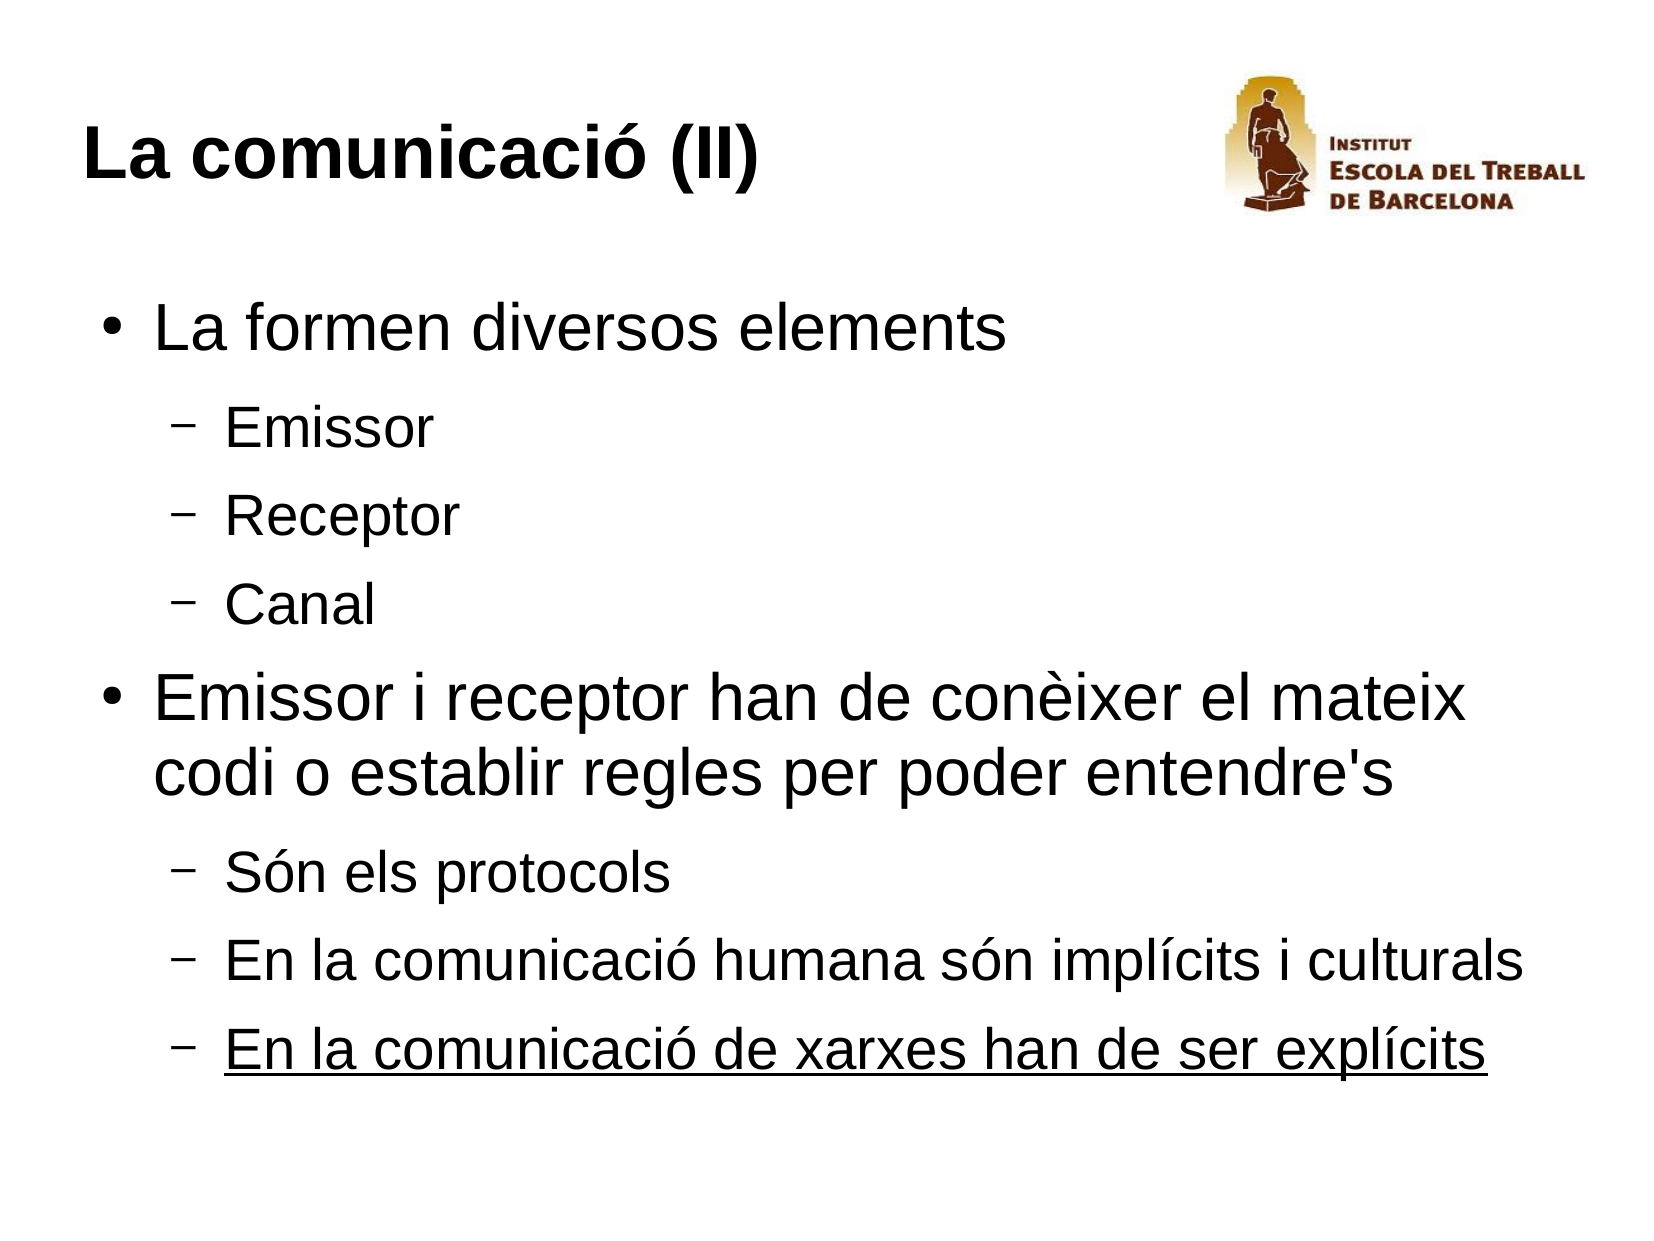

# La comunicació (II)
La formen diversos elements
Emissor
Receptor
Canal
Emissor i receptor han de conèixer el mateix codi o establir regles per poder entendre's
Són els protocols
En la comunicació humana són implícits i culturals
En la comunicació de xarxes han de ser explícits